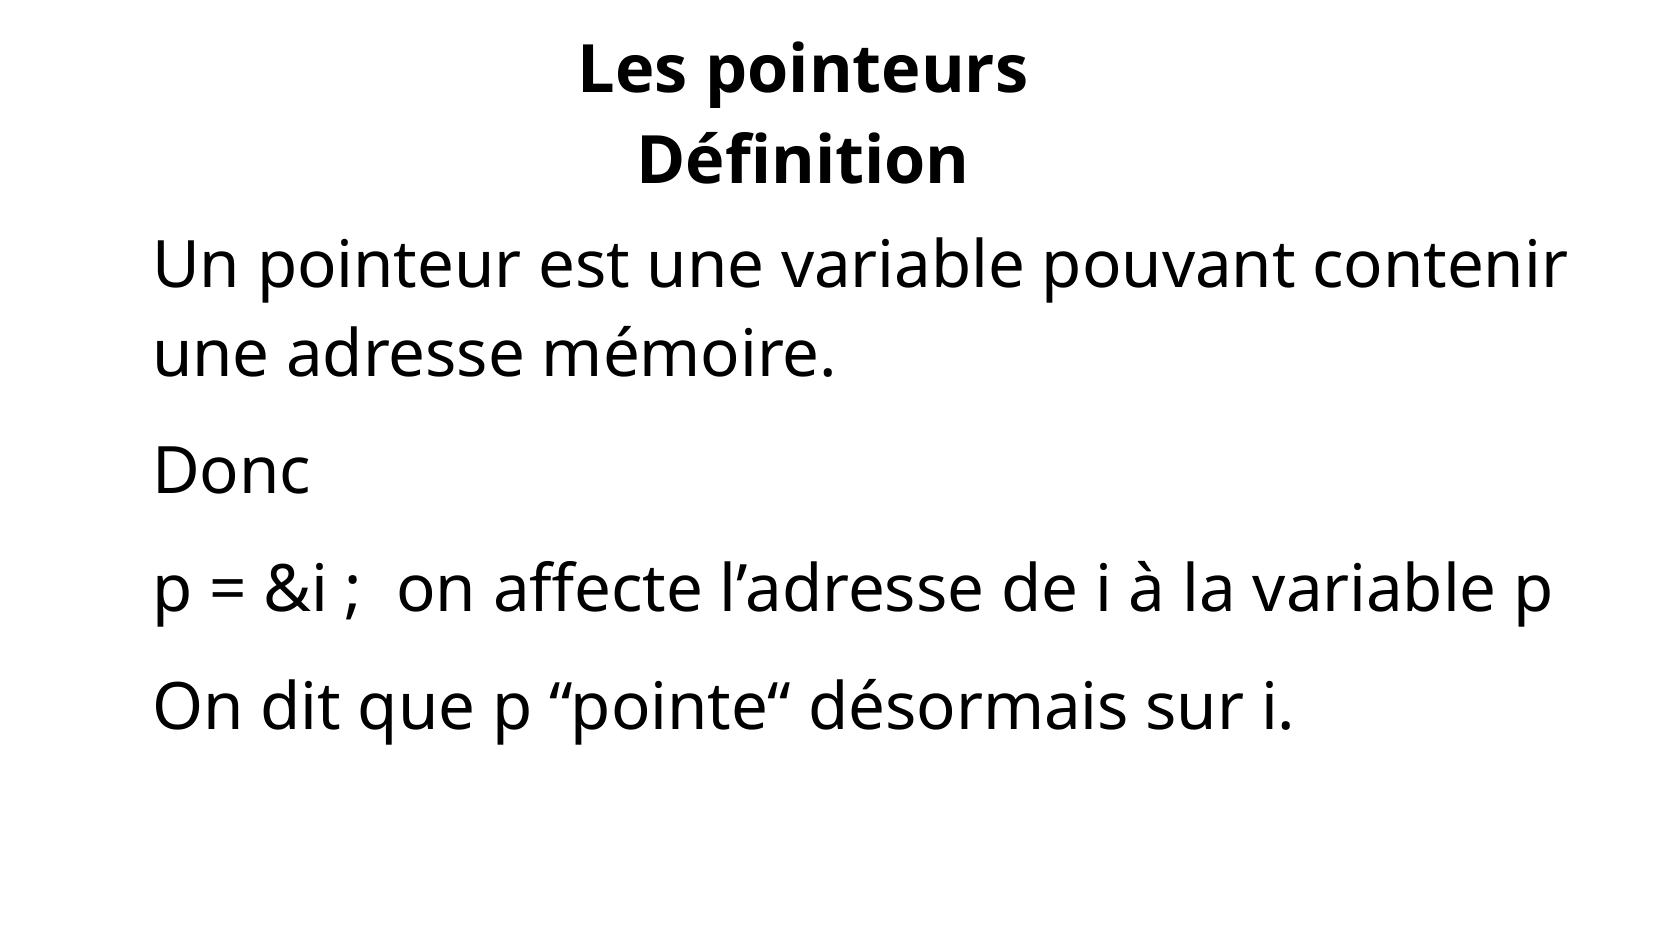

# Les pointeurs Définition
Un pointeur est une variable pouvant contenir une adresse mémoire.
Donc
p = &i ; on affecte l’adresse de i à la variable p
On dit que p “pointe“ désormais sur i.